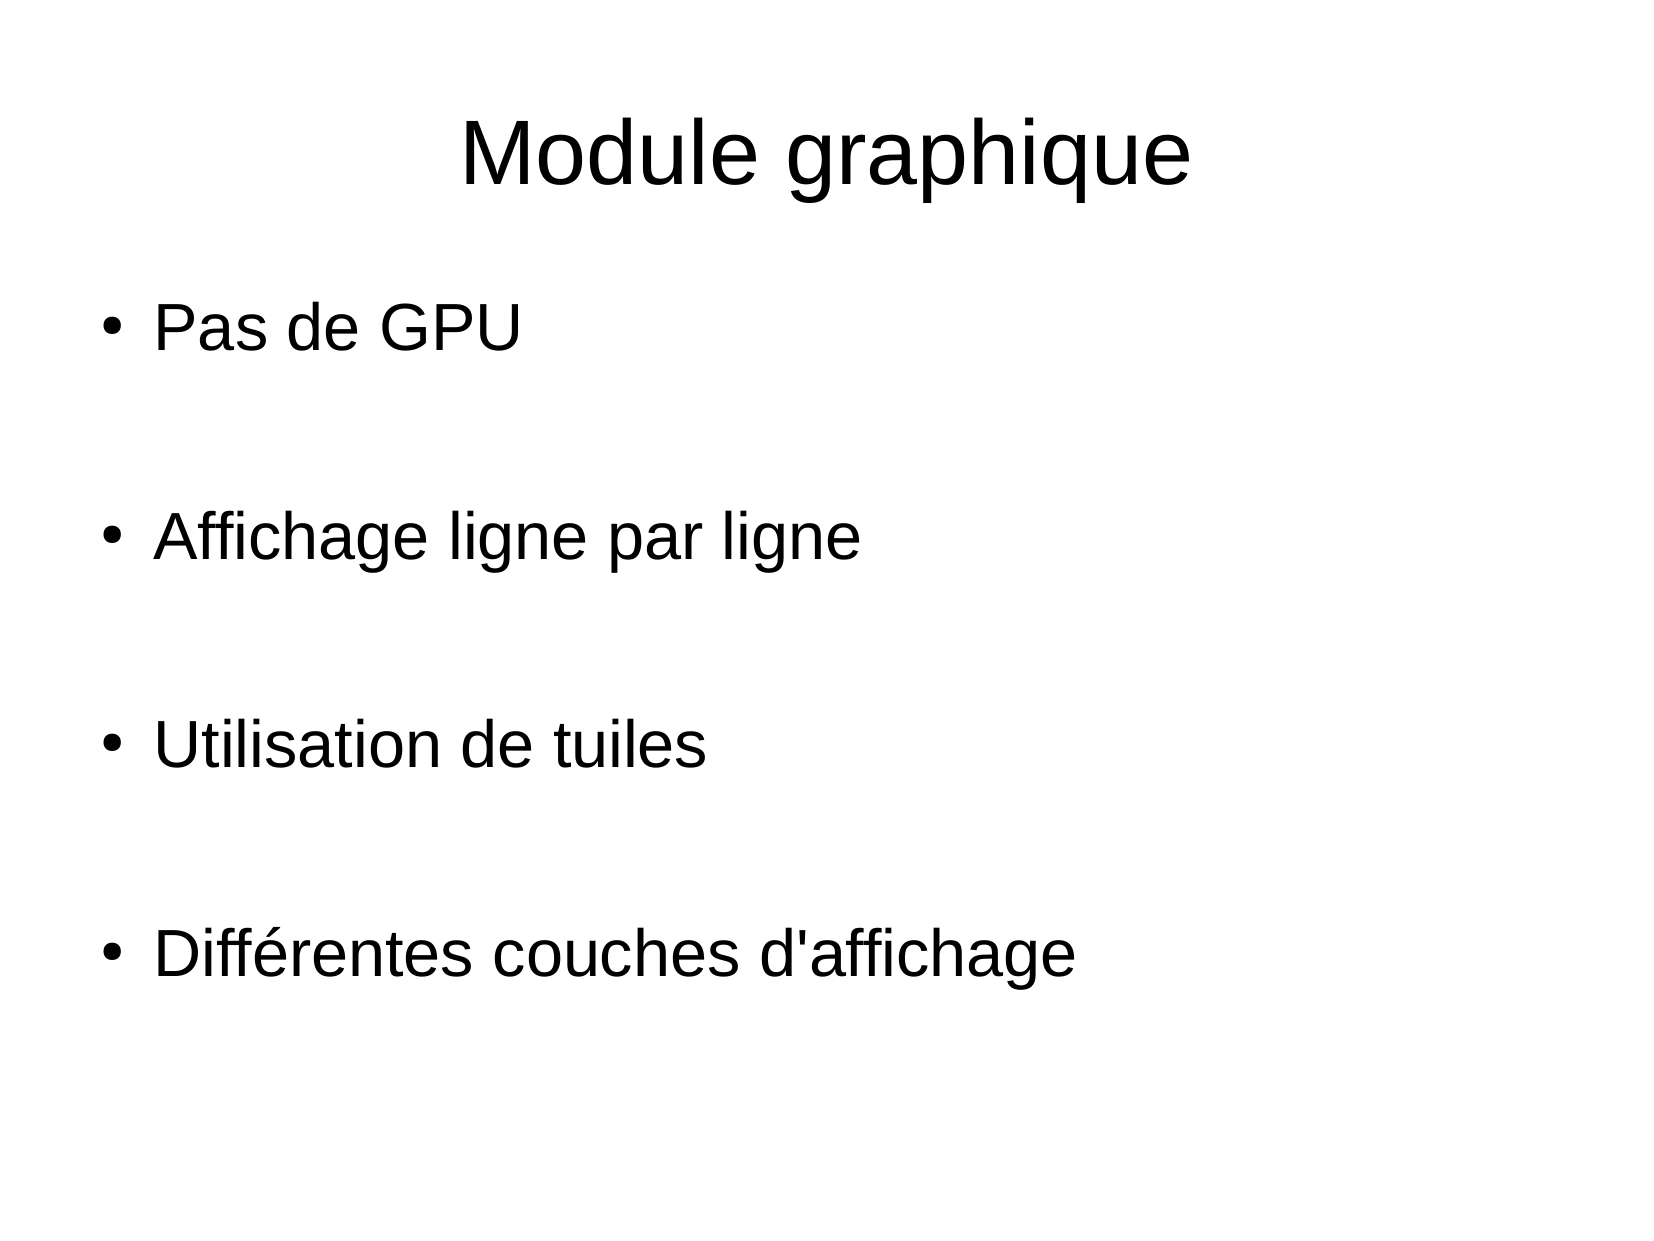

# Module graphique
Pas de GPU
Affichage ligne par ligne
Utilisation de tuiles
Différentes couches d'affichage